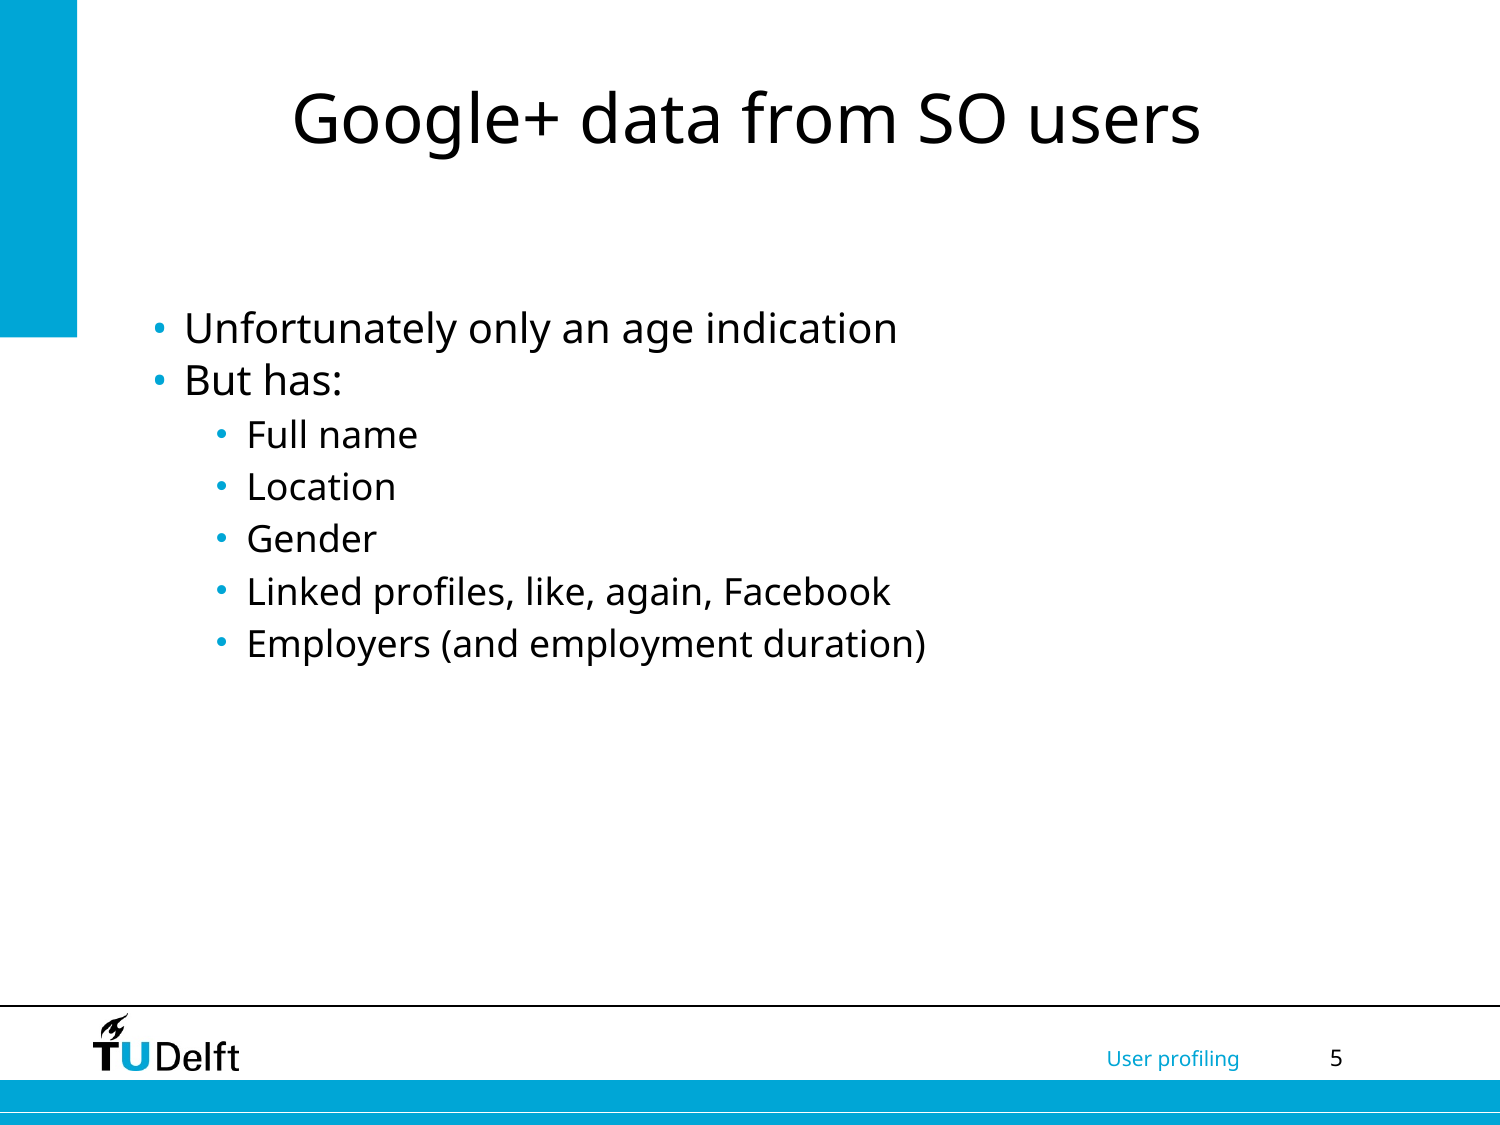

# Google+ data from SO users
Unfortunately only an age indication
But has:
Full name
Location
Gender
Linked profiles, like, again, Facebook
Employers (and employment duration)